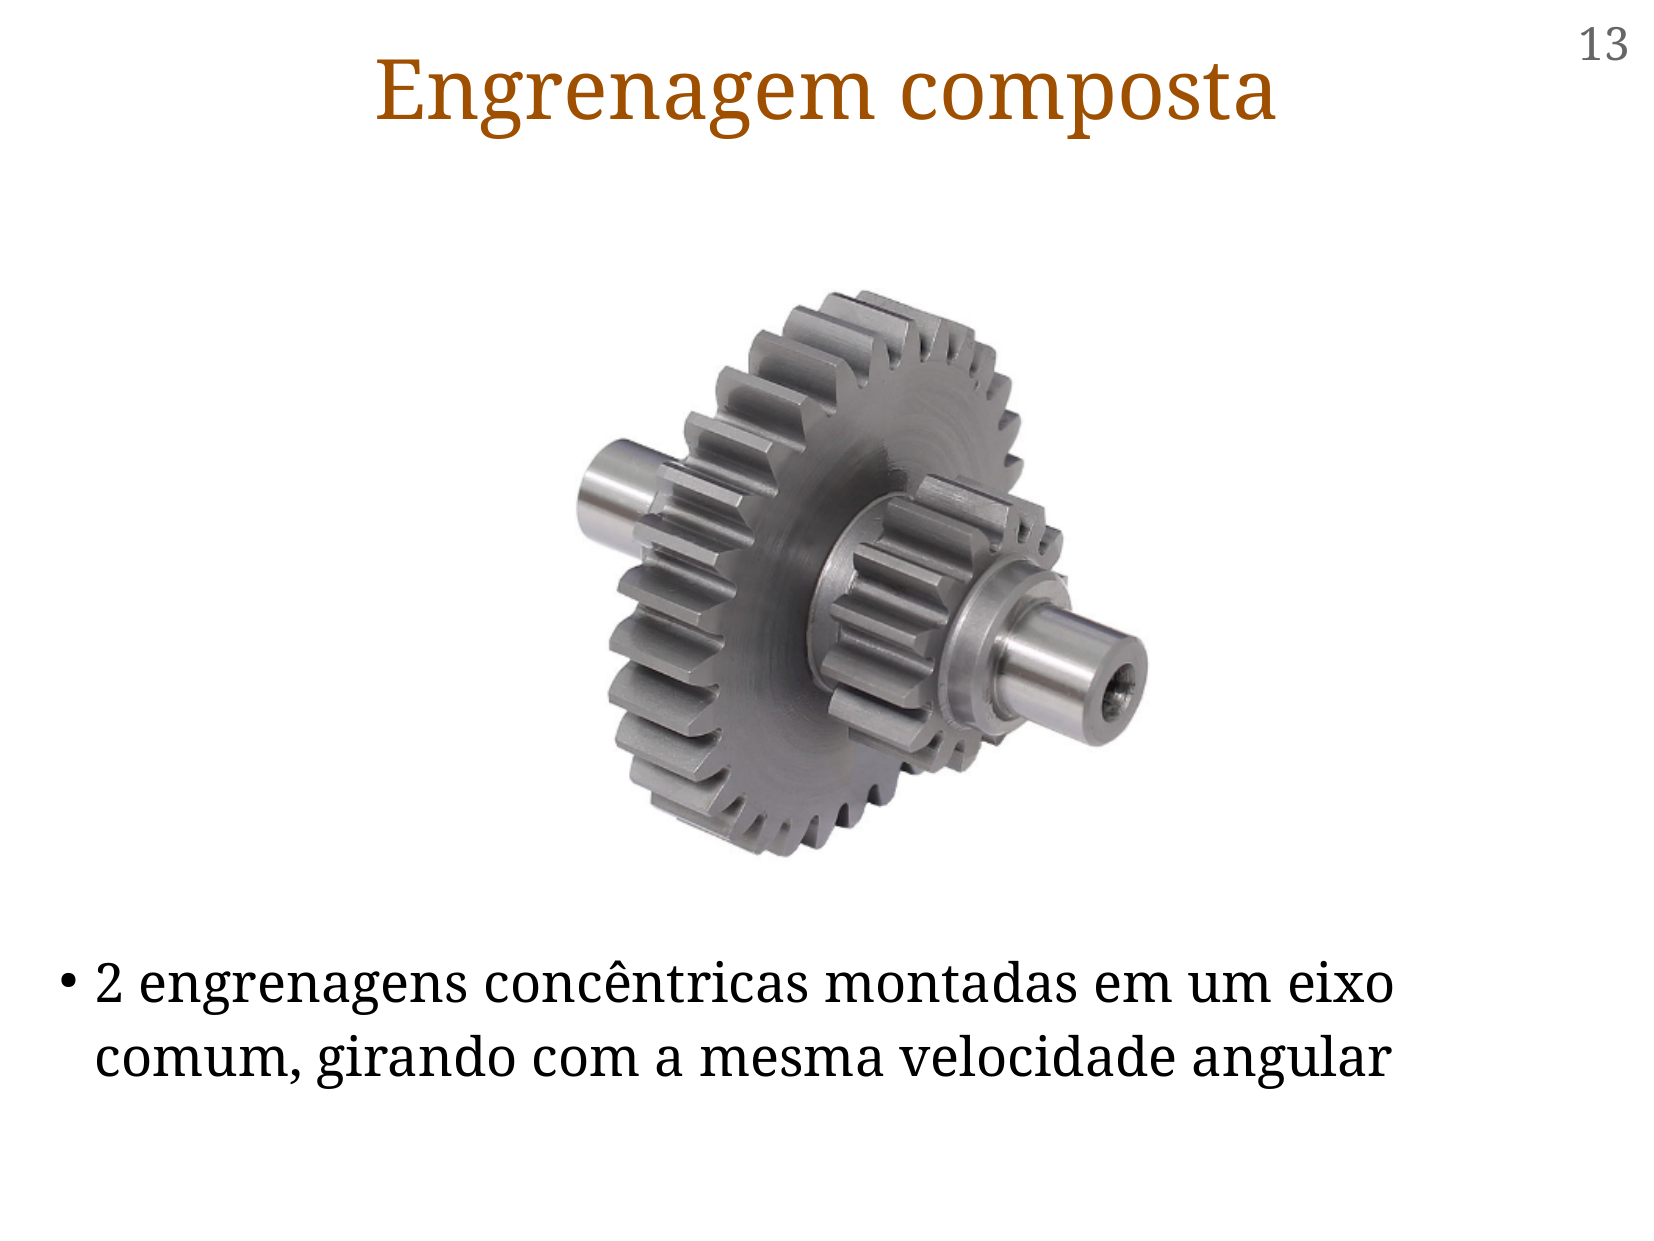

13
# Engrenagem composta
2 engrenagens concêntricas montadas em um eixo comum, girando com a mesma velocidade angular